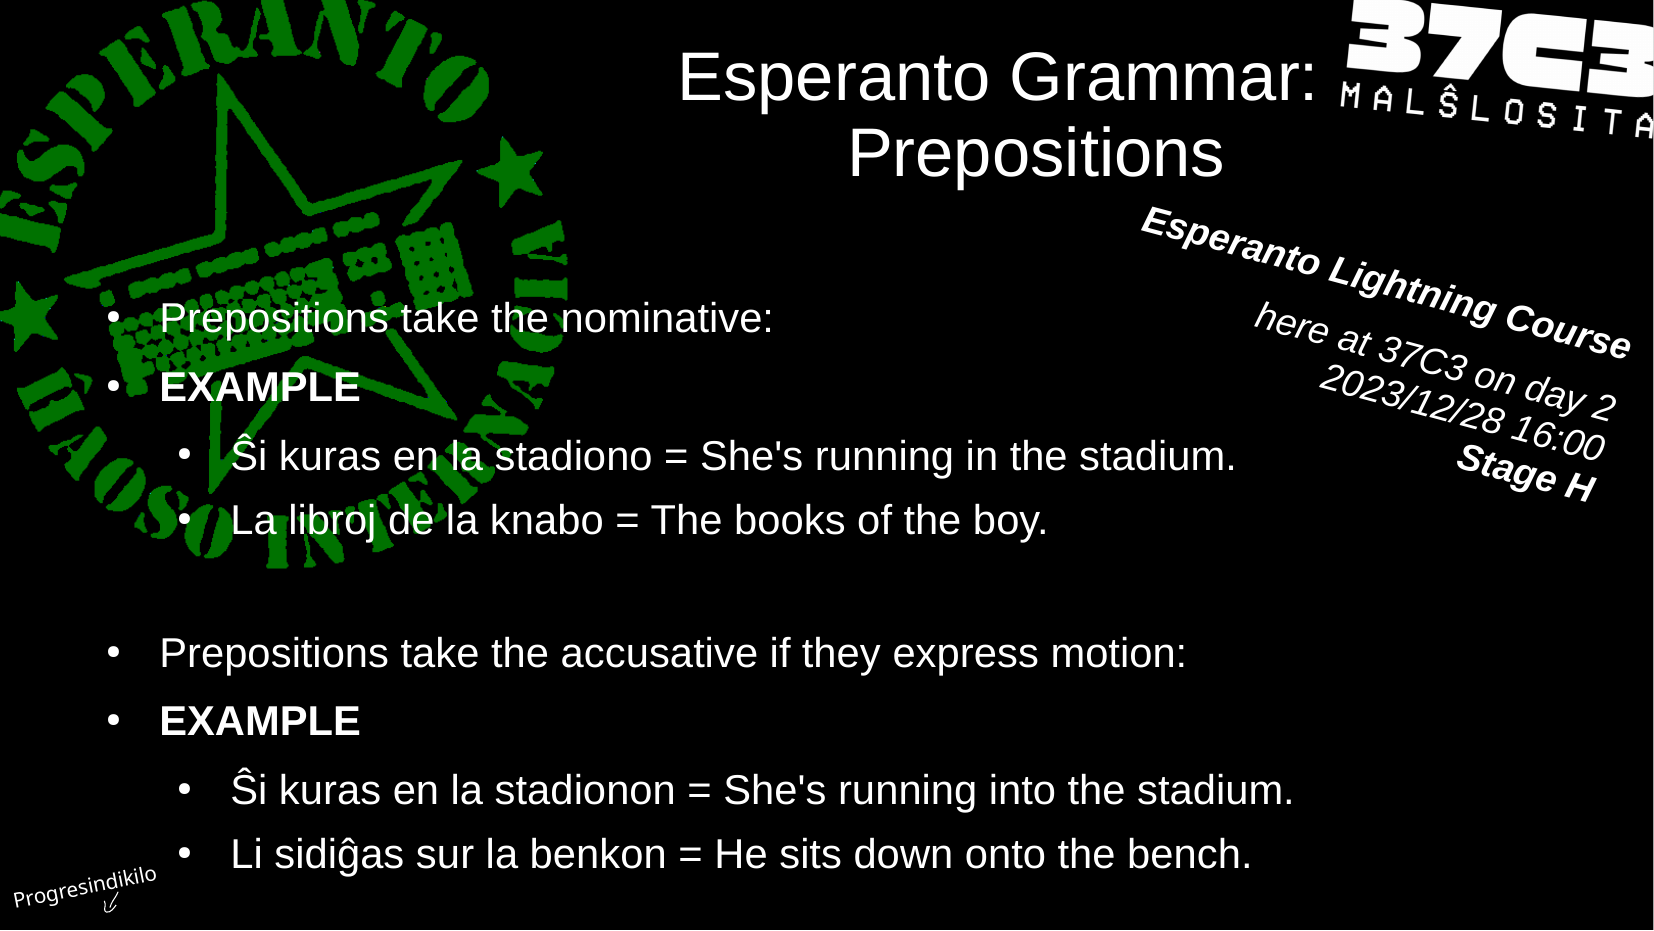

# Esperanto Grammar: Prepositions
Esperanto Lightning Course
here at 37C3 on day 2
2023/12/28 16:00
Stage H
Prepositions take the nominative:
EXAMPLE
Ŝi kuras en la stadiono = She's running in the stadium.
La libroj de la knabo = The books of the boy.
Prepositions take the accusative if they express motion:
EXAMPLE
Ŝi kuras en la stadionon = She's running into the stadium.
Li sidiĝas sur la benkon = He sits down onto the bench.